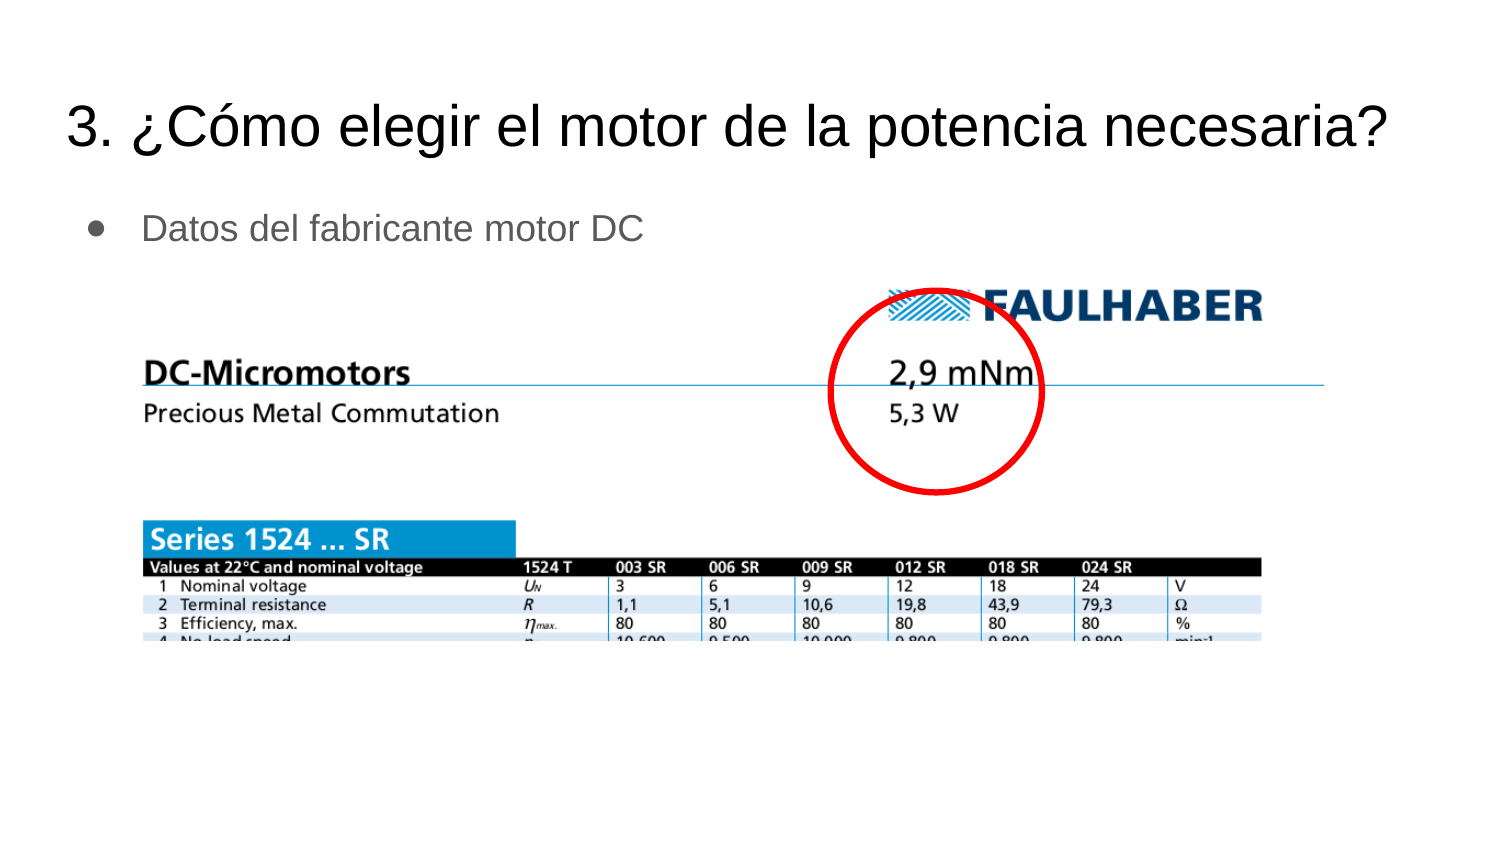

# 3. ¿Cómo elegir el motor de la potencia necesaria?
Datos del fabricante motor DC